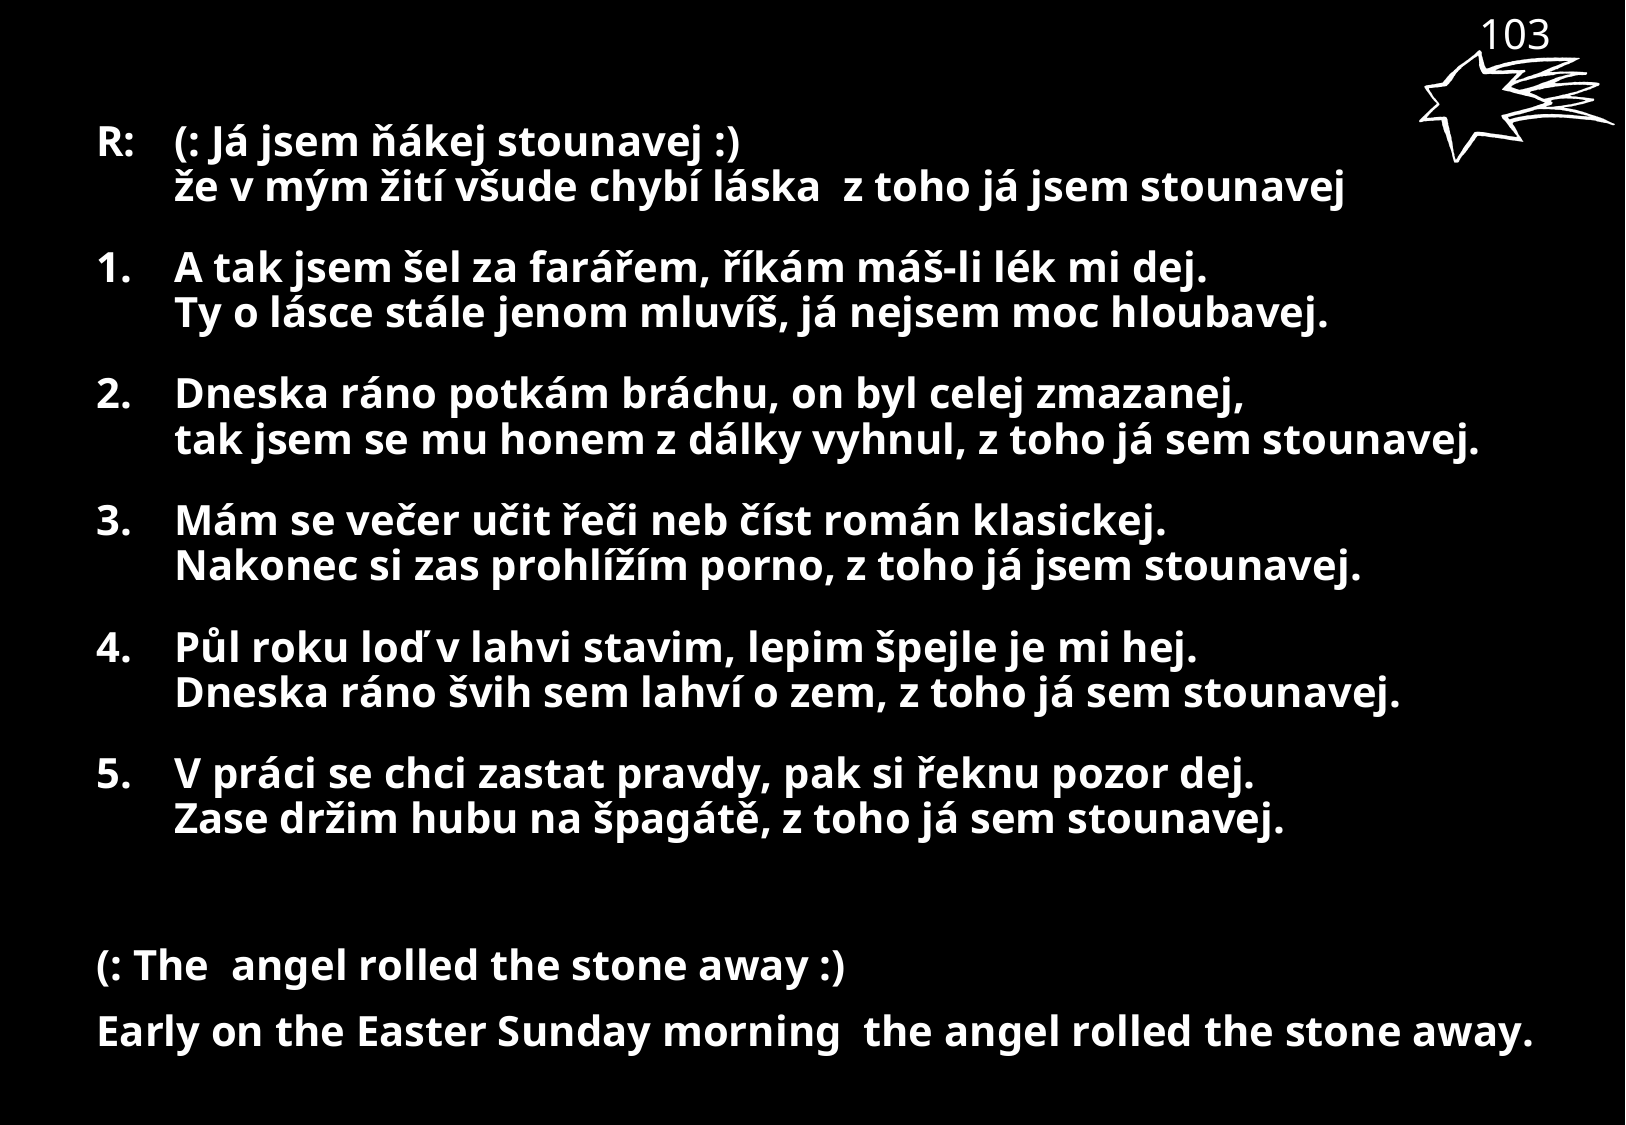

103
# R: 	(: Já jsem ňákej stounavej :) že v mým žití všude chybí láska z toho já jsem stounavej
1. 	A tak jsem šel za farářem, říkám máš-li lék mi dej.
Ty o lásce stále jenom mluvíš, já nejsem moc hloubavej.
2. 	Dneska ráno potkám bráchu, on byl celej zmazanej,
tak jsem se mu honem z dálky vyhnul, z toho já sem stounavej.
3. 	Mám se večer učit řeči neb číst román klasickej.
Nakonec si zas prohlížím porno, z toho já jsem stounavej.
4. 	Půl roku loď v lahvi stavim, lepim špejle je mi hej.
Dneska ráno švih sem lahví o zem, z toho já sem stounavej.
5. 	V práci se chci zastat pravdy, pak si řeknu pozor dej.
Zase držim hubu na špagátě, z toho já sem stounavej.
(: The angel rolled the stone away :)
Early on the Easter Sunday morning the angel rolled the stone away.